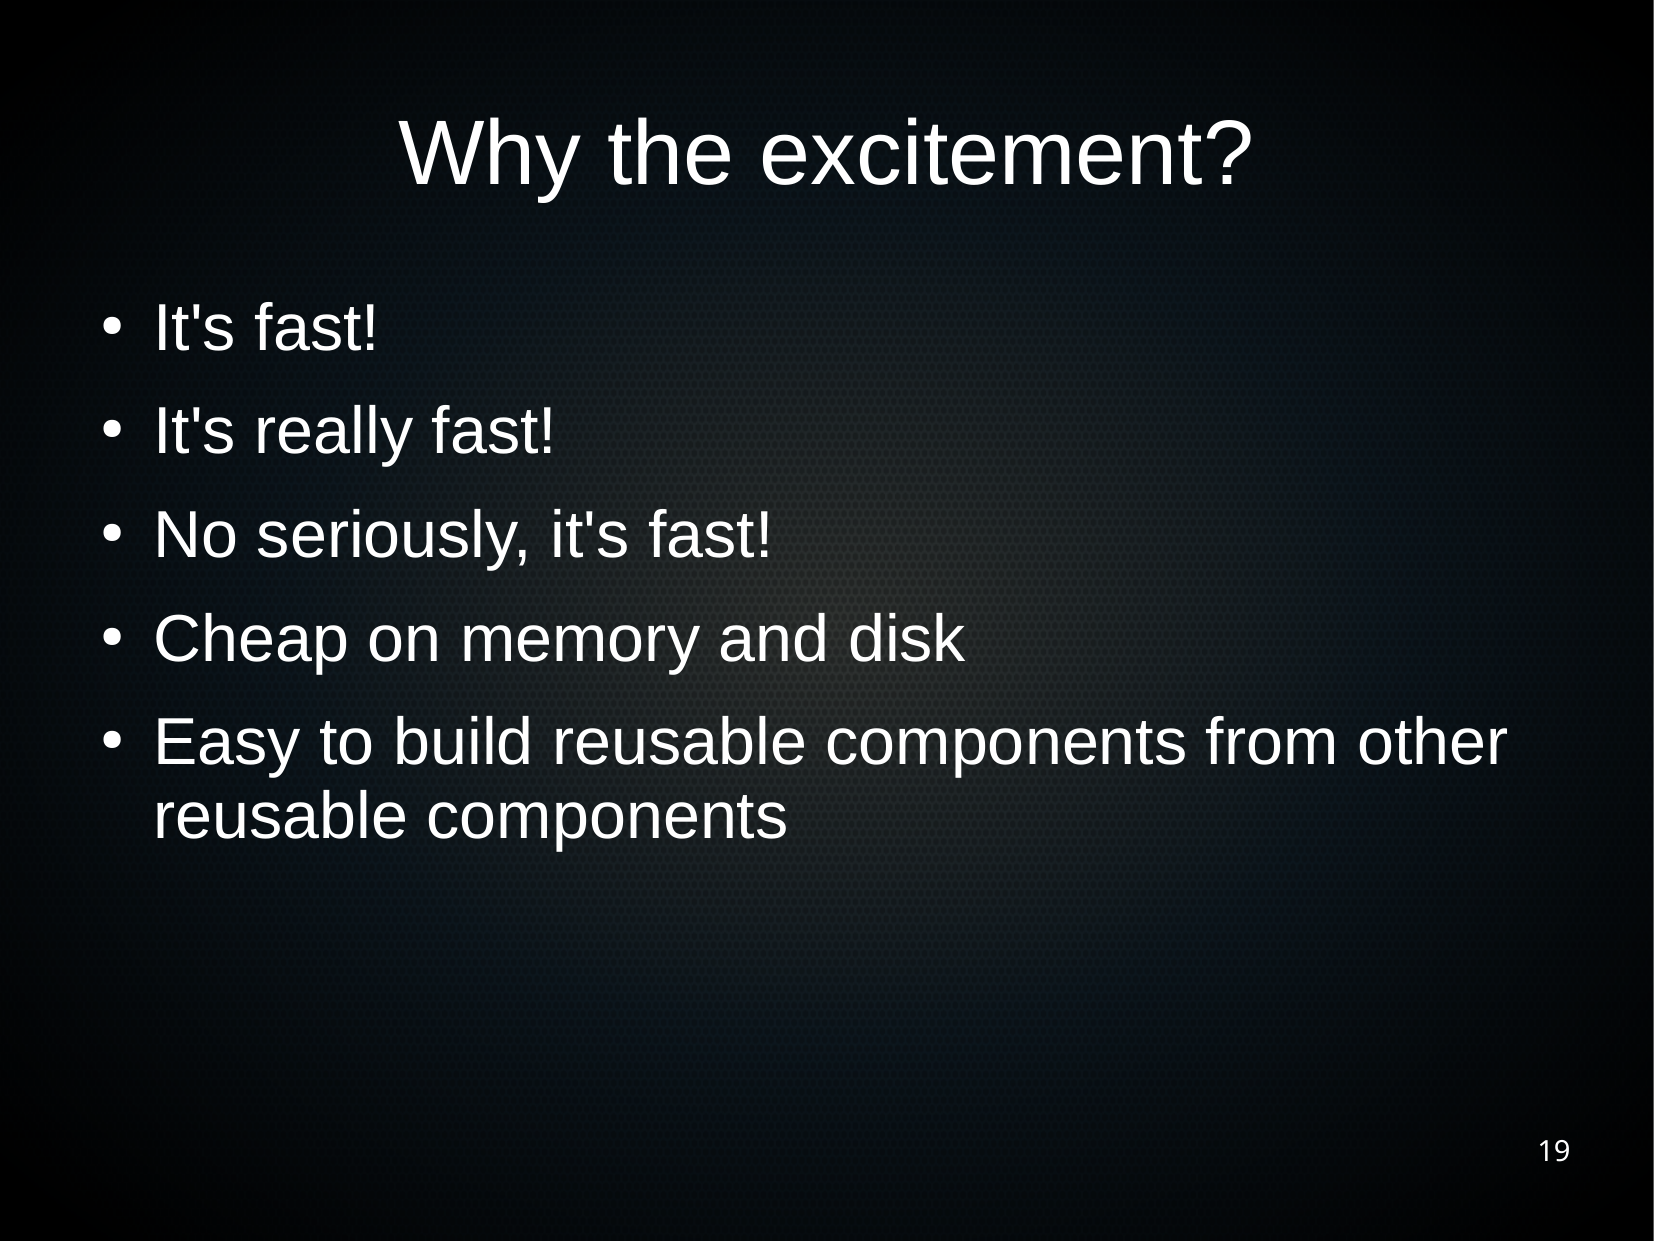

# Why the excitement?
It's fast!
It's really fast!
No seriously, it's fast!
Cheap on memory and disk
Easy to build reusable components from other reusable components
19